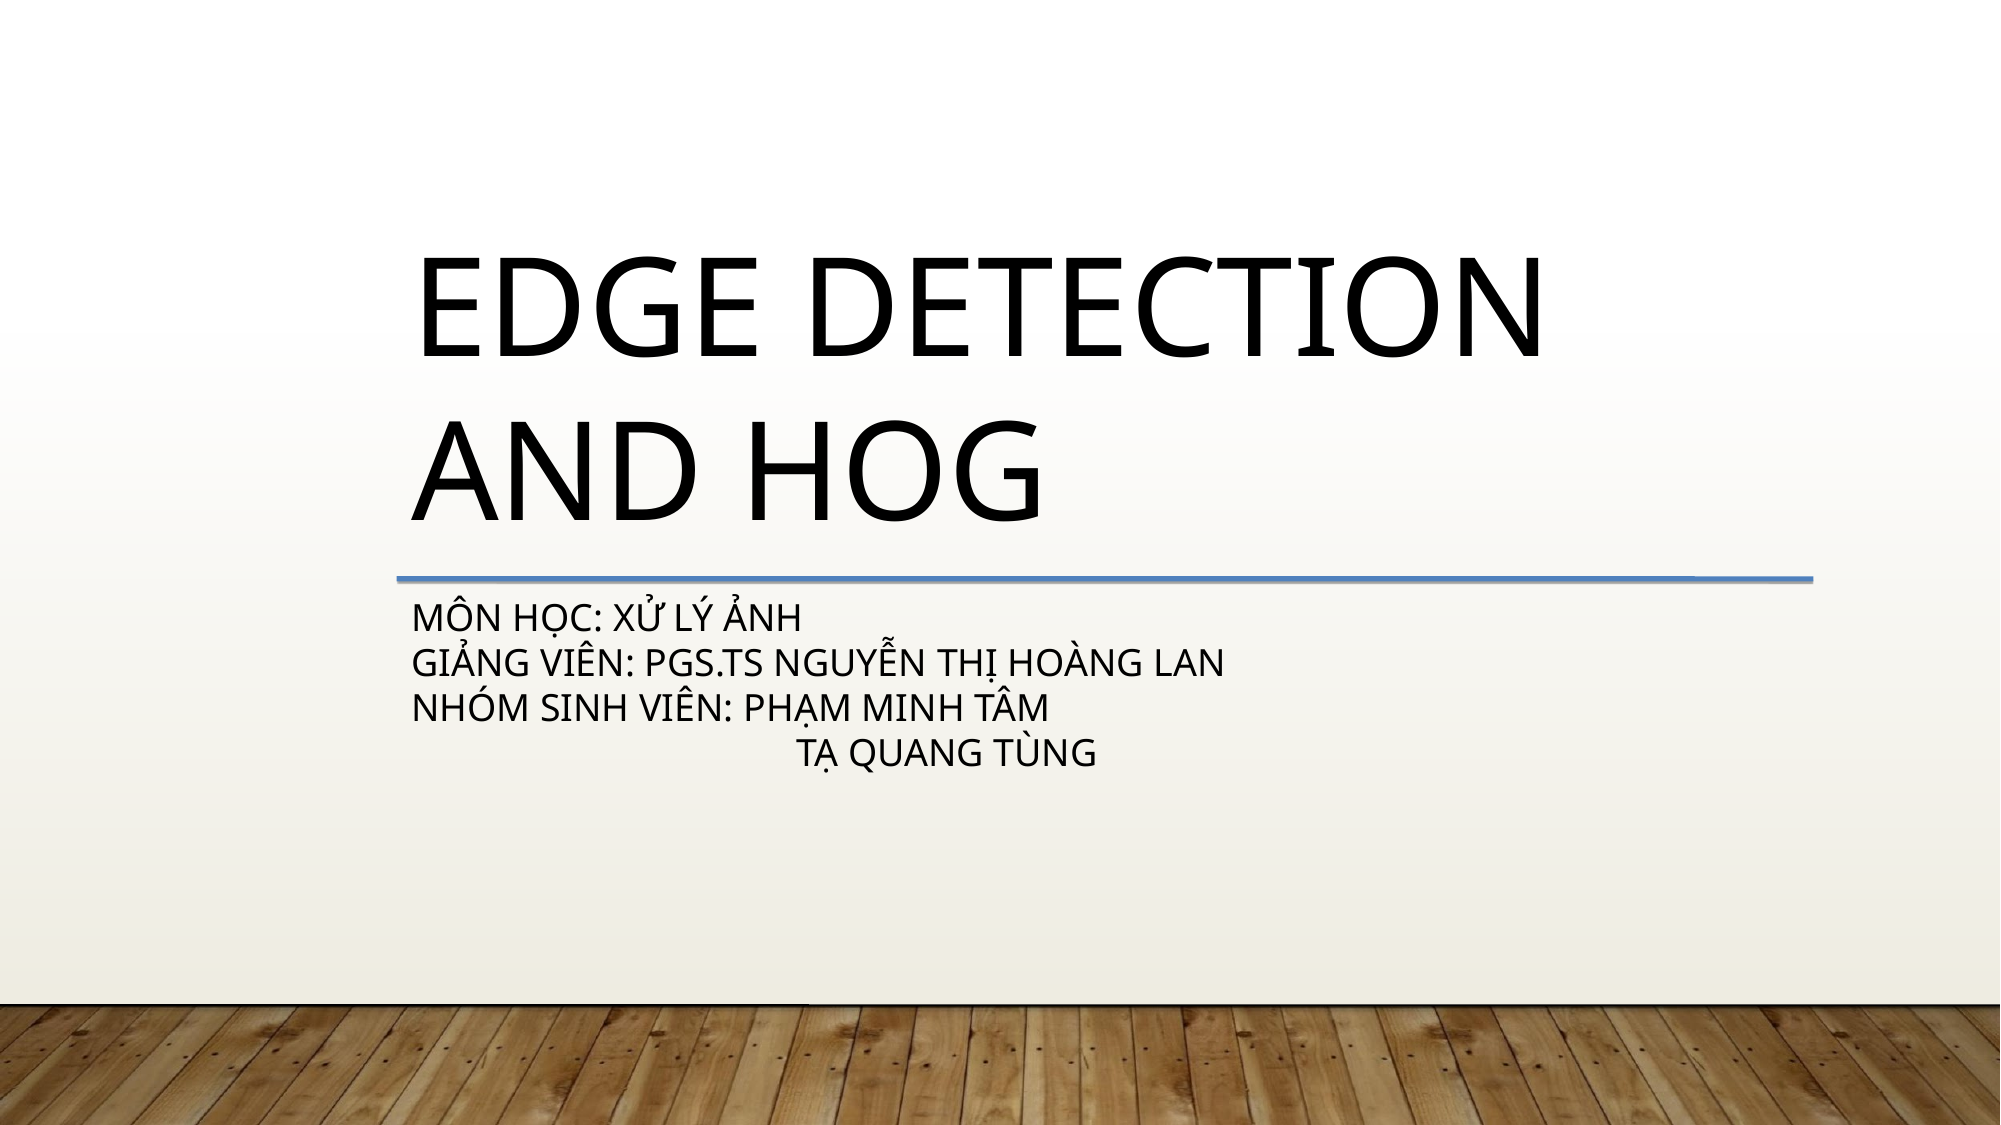

EDGE DETECTION AND HOG
MÔN HỌC: XỬ LÝ ẢNH
GIẢNG VIÊN: PGS.TS NGUYỄN THỊ HOÀNG LAN
NHÓM SINH VIÊN: PHẠM MINH TÂM
 	 TẠ QUANG TÙNG